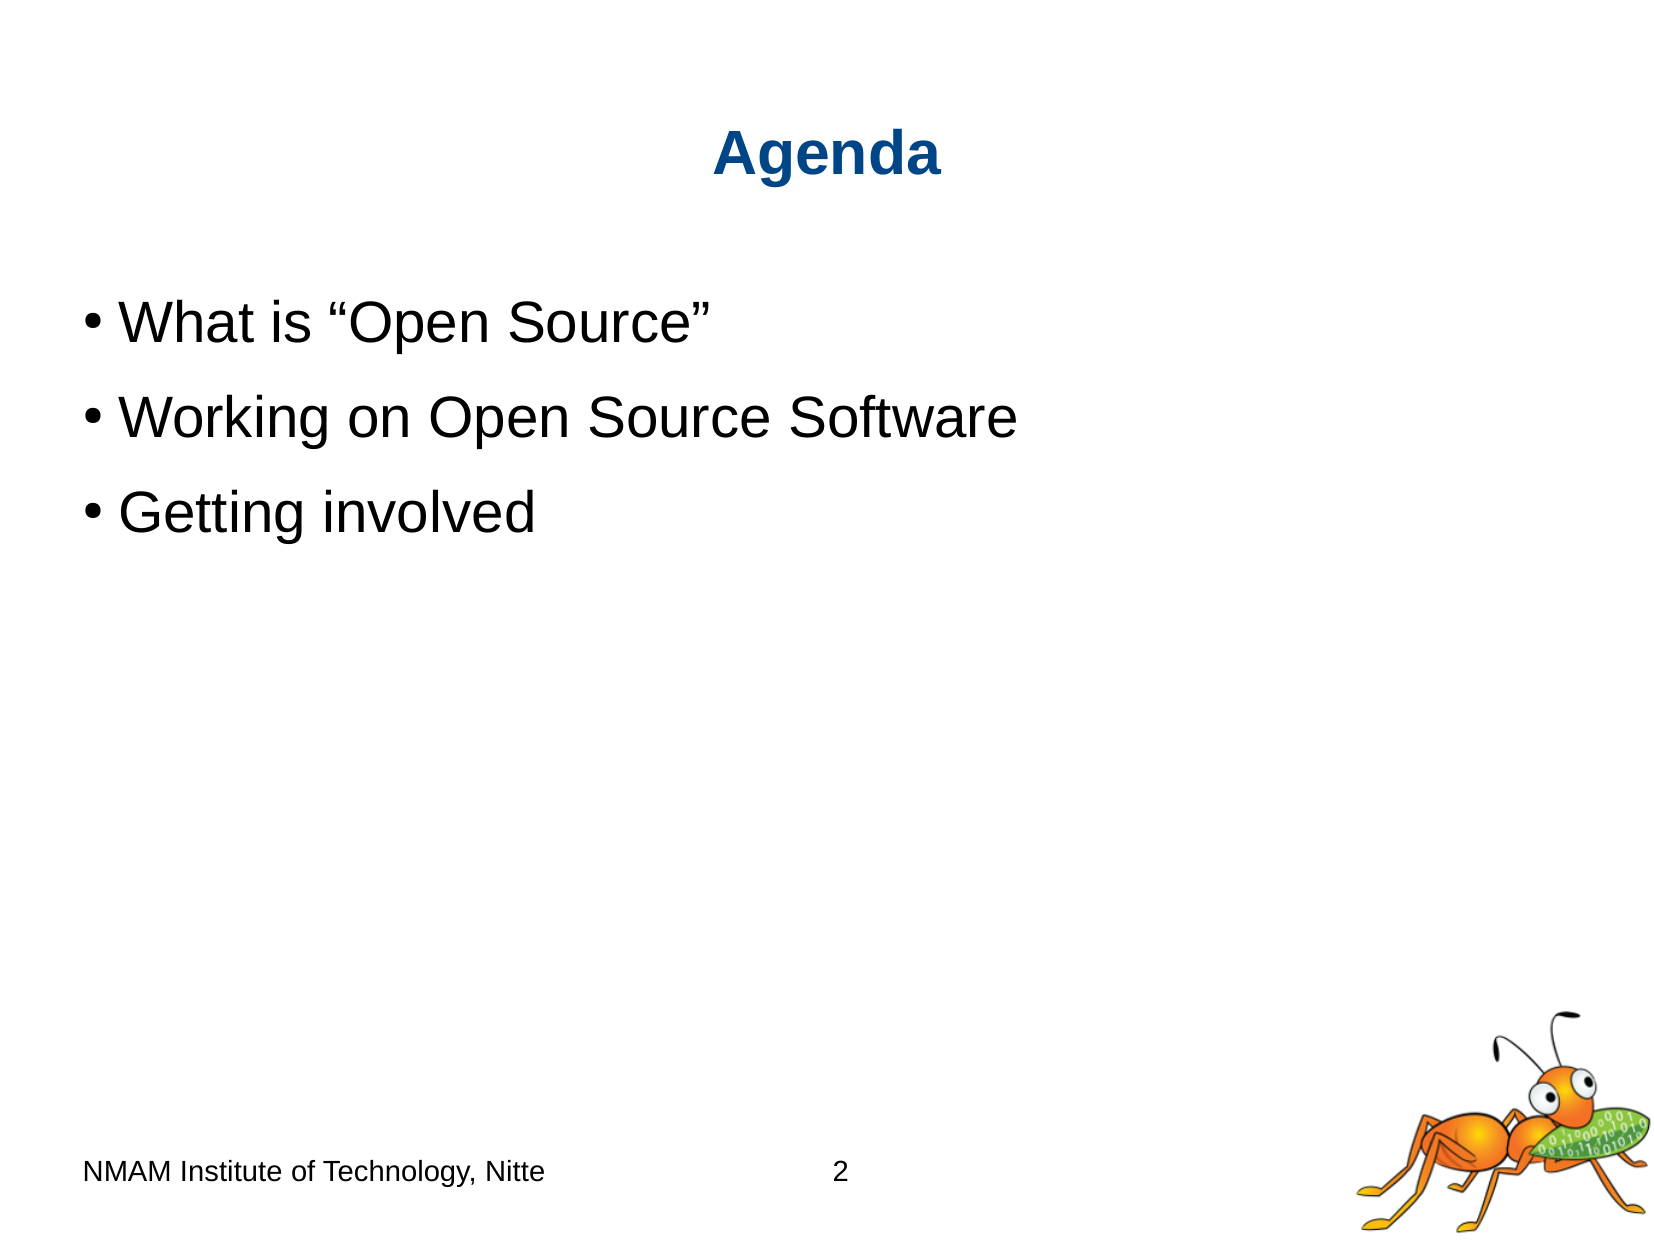

# Agenda
What is “Open Source”
Working on Open Source Software
Getting involved
NMAM.I.T, Nitte
2